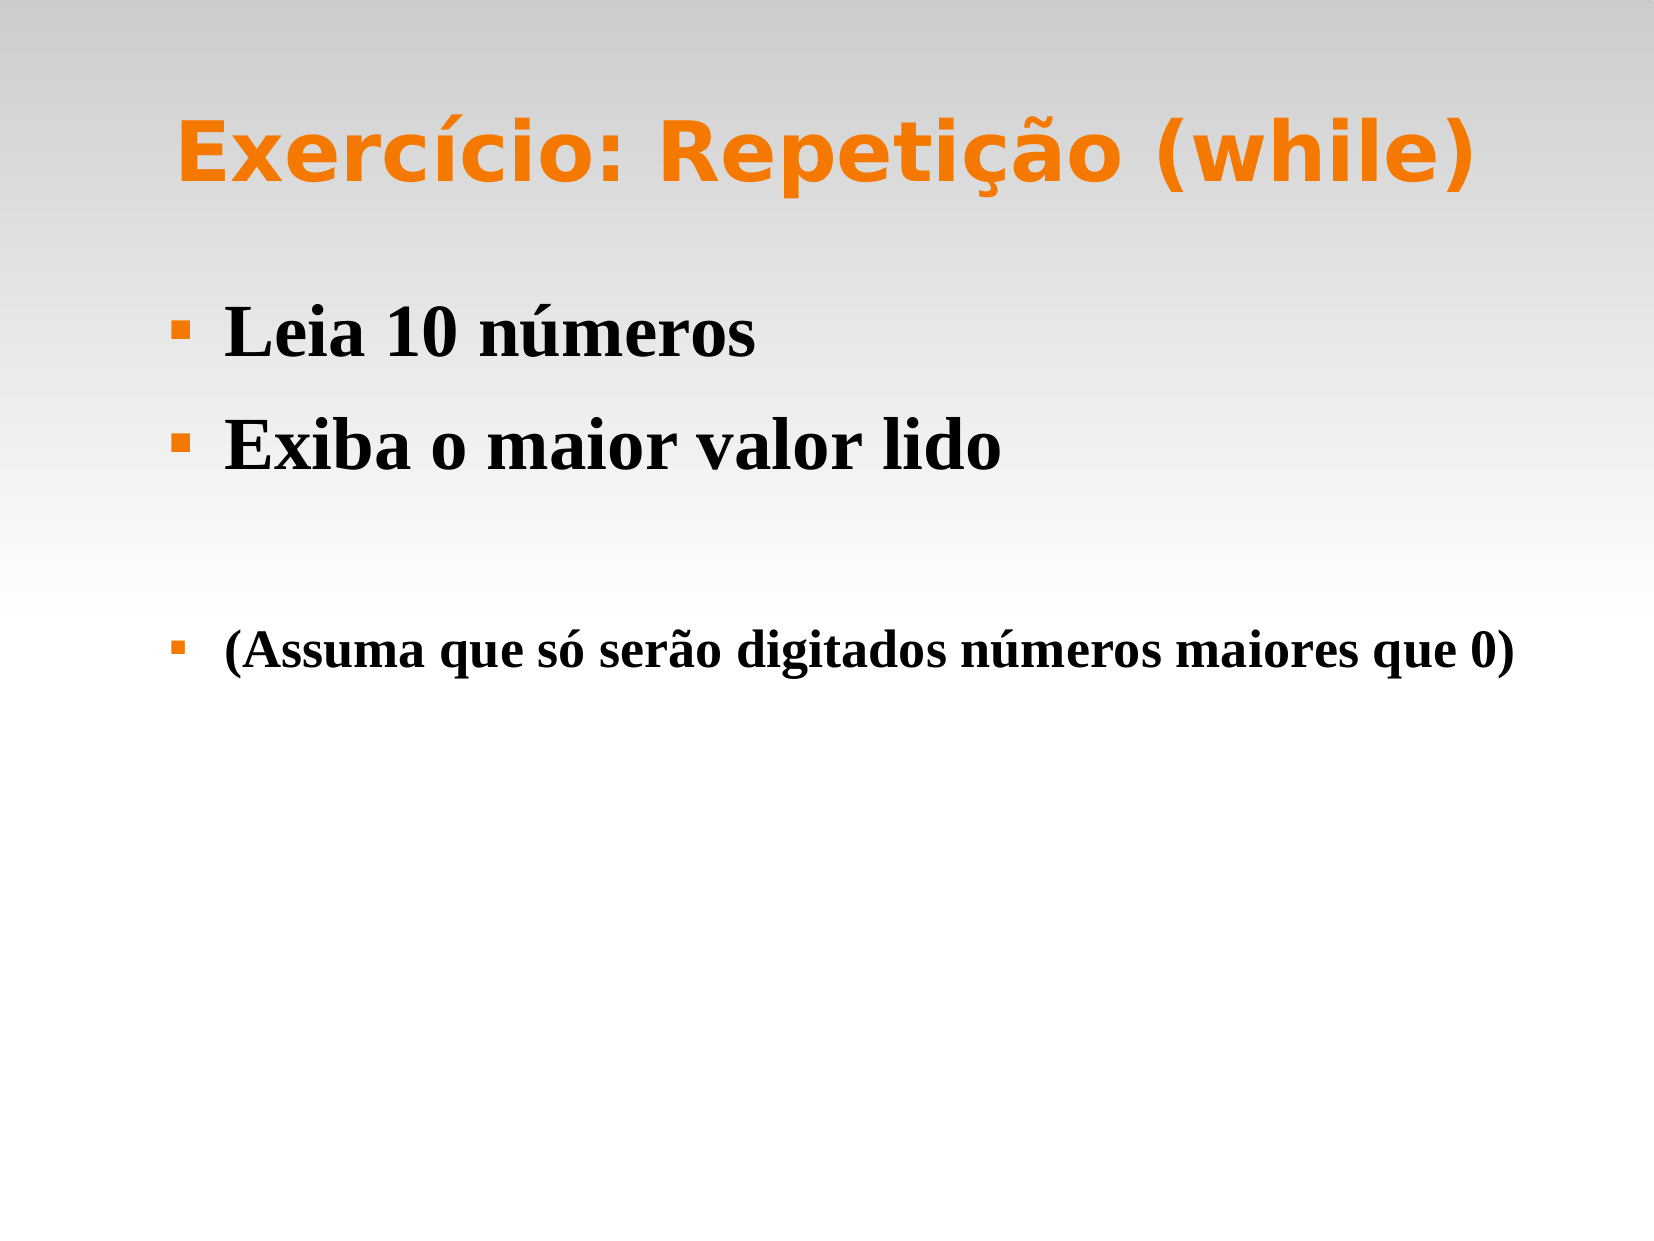

# Exercício: Repetição (while)
Leia 10 números
Exiba o maior valor lido
(Assuma que só serão digitados números maiores que 0)